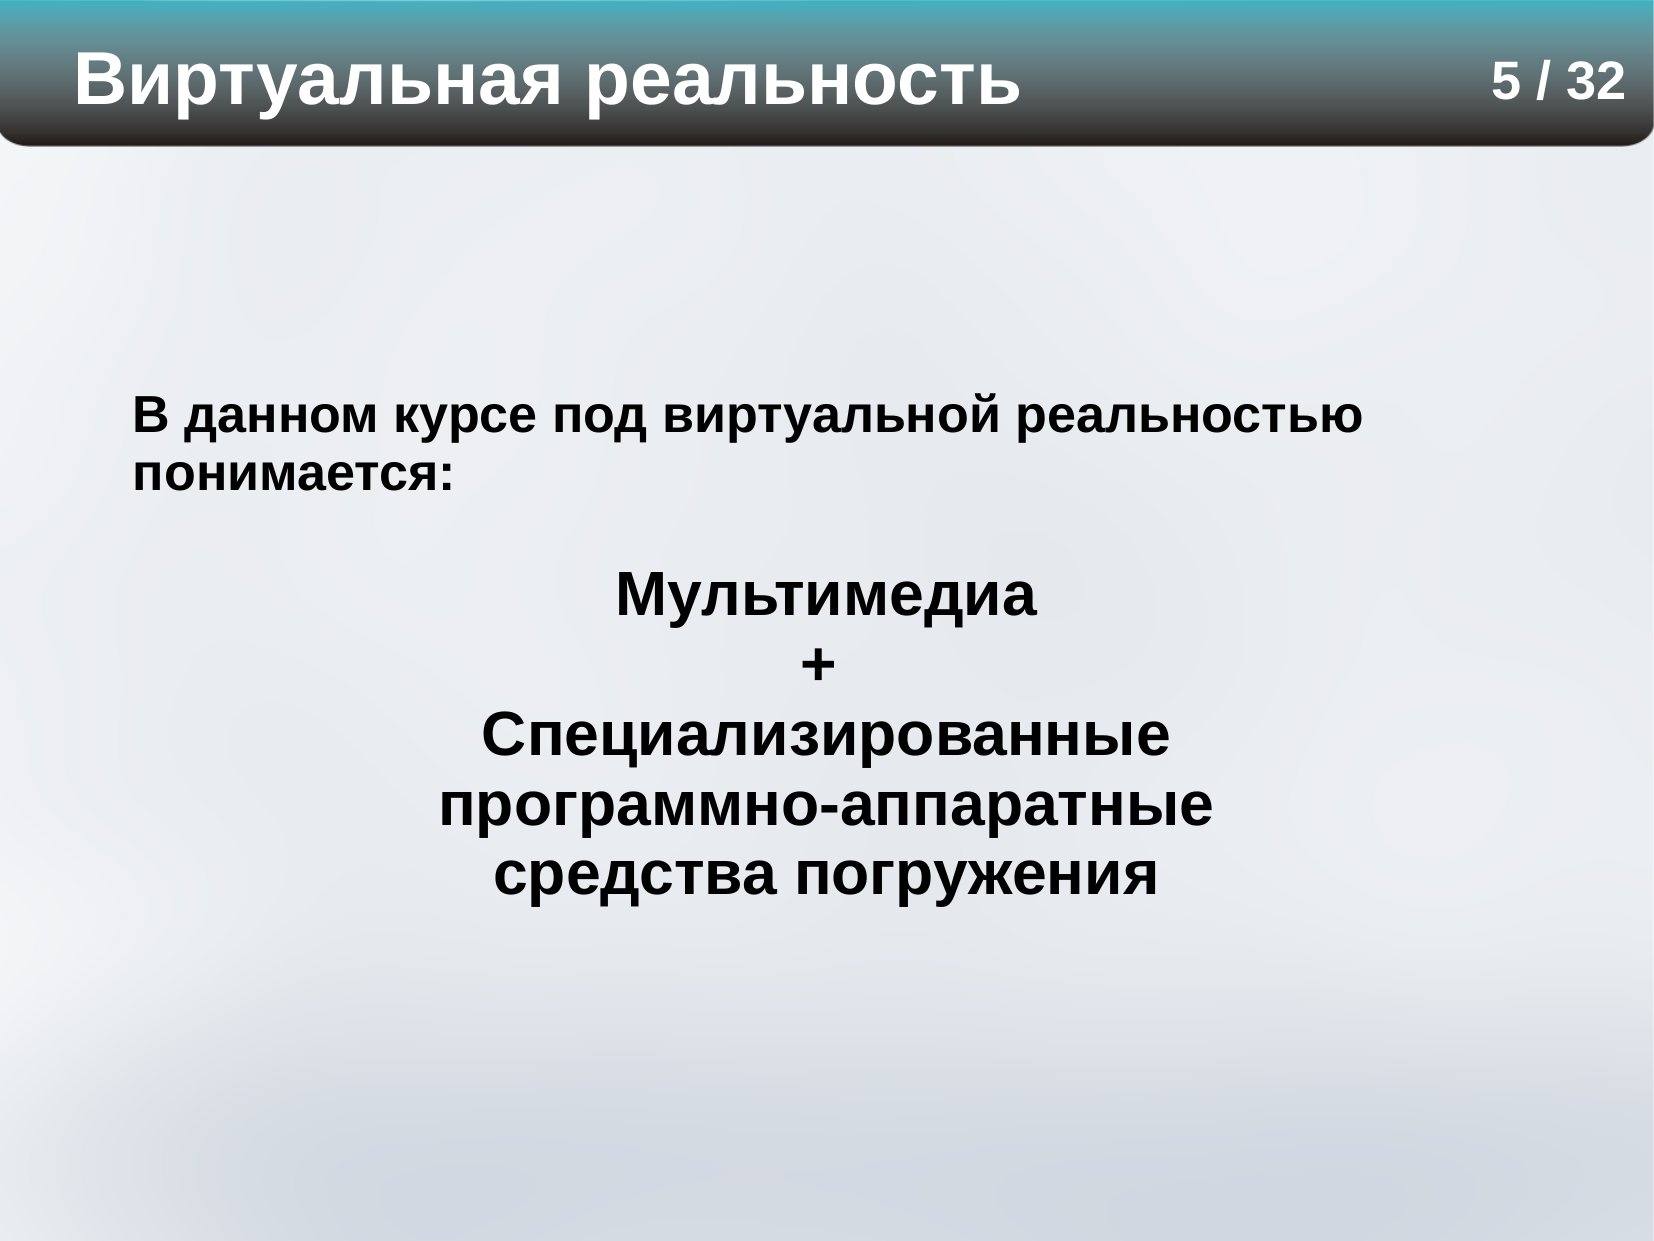

Виртуальная реальность
В данном курсе под виртуальной реальностью понимается:
Мультимедиа
+
Специализированные
программно-аппаратные
средства погружения